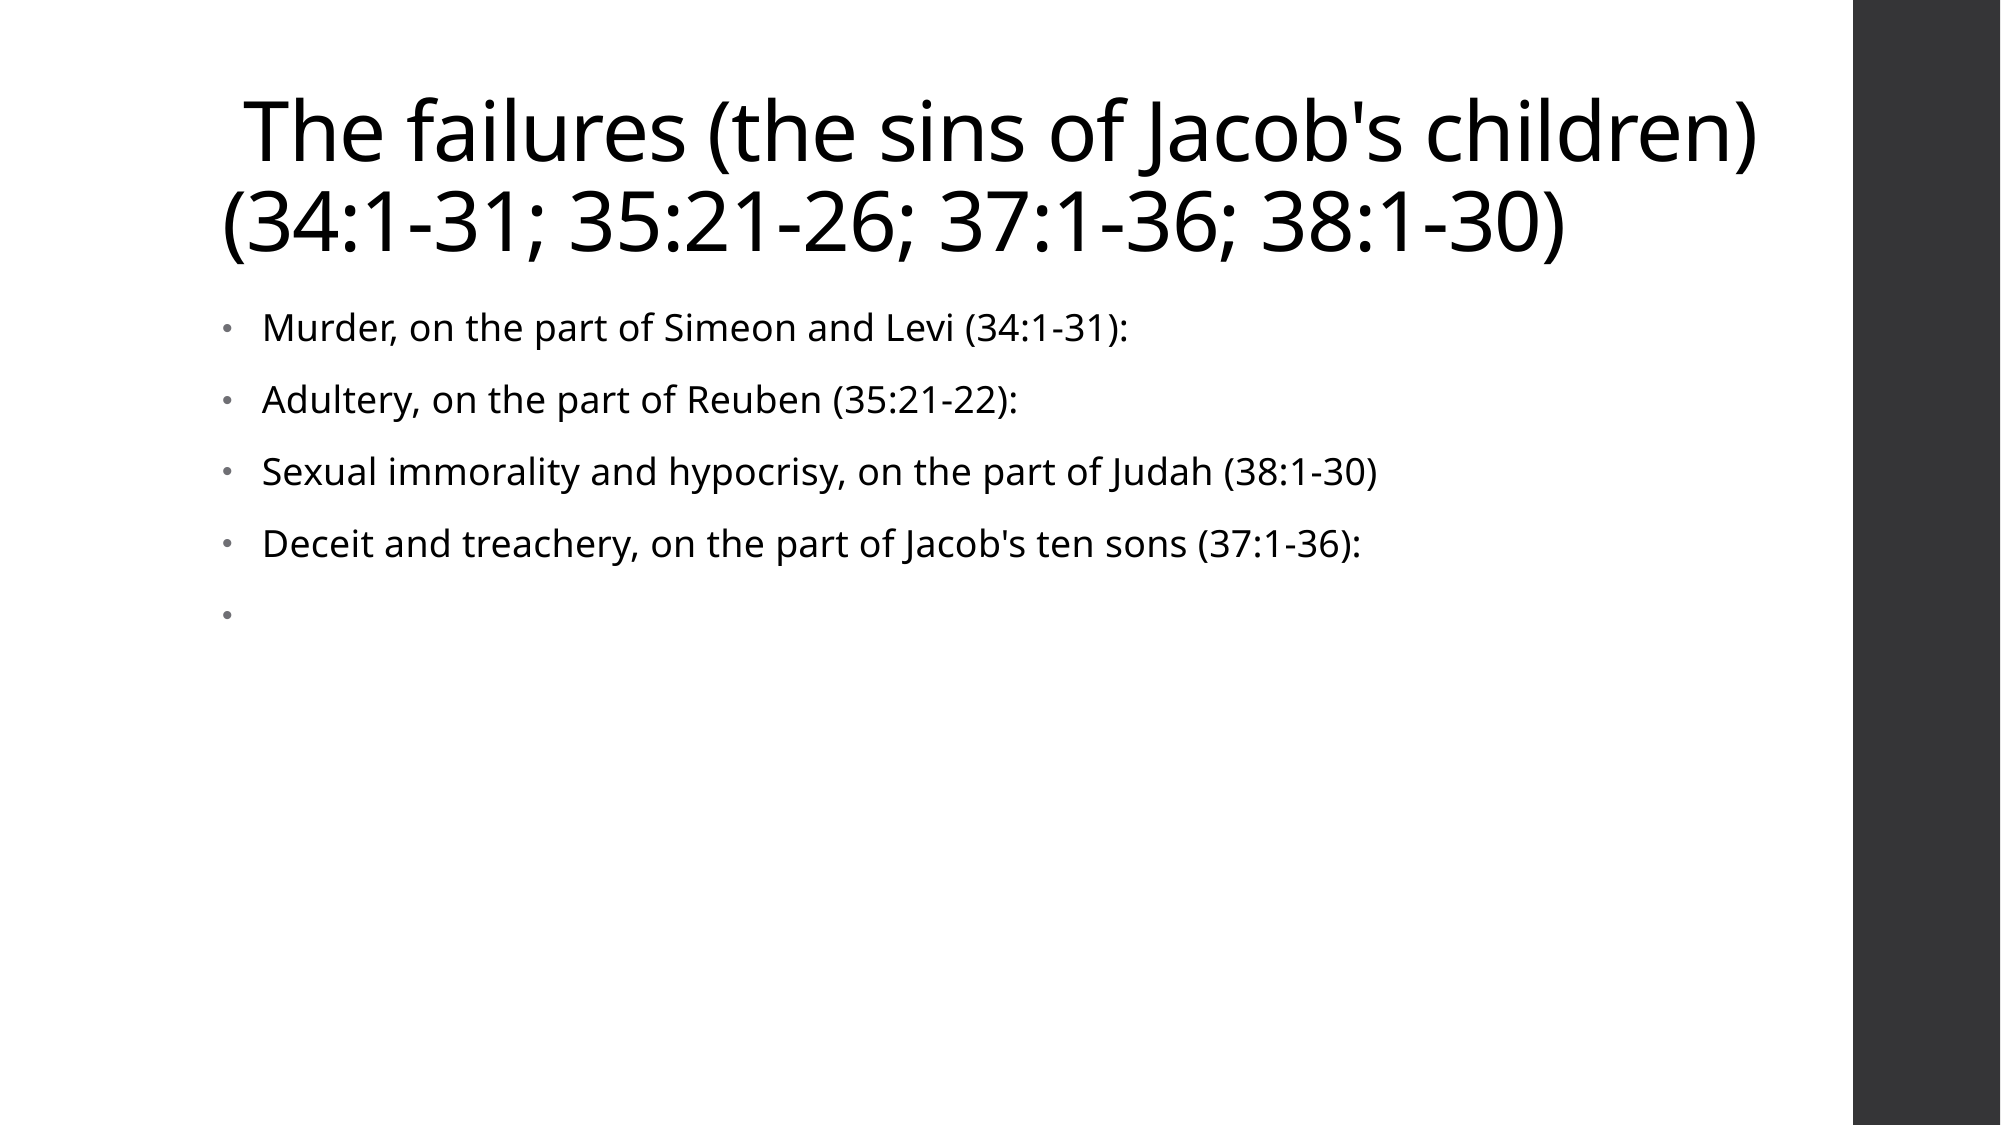

# The failures (the sins of Jacob's children) (34:1-31; 35:21-26; 37:1-36; 38:1-30)
 Murder, on the part of Simeon and Levi (34:1-31):
 Adultery, on the part of Reuben (35:21-22):
 Sexual immorality and hypocrisy, on the part of Judah (38:1-30)
 Deceit and treachery, on the part of Jacob's ten sons (37:1-36):